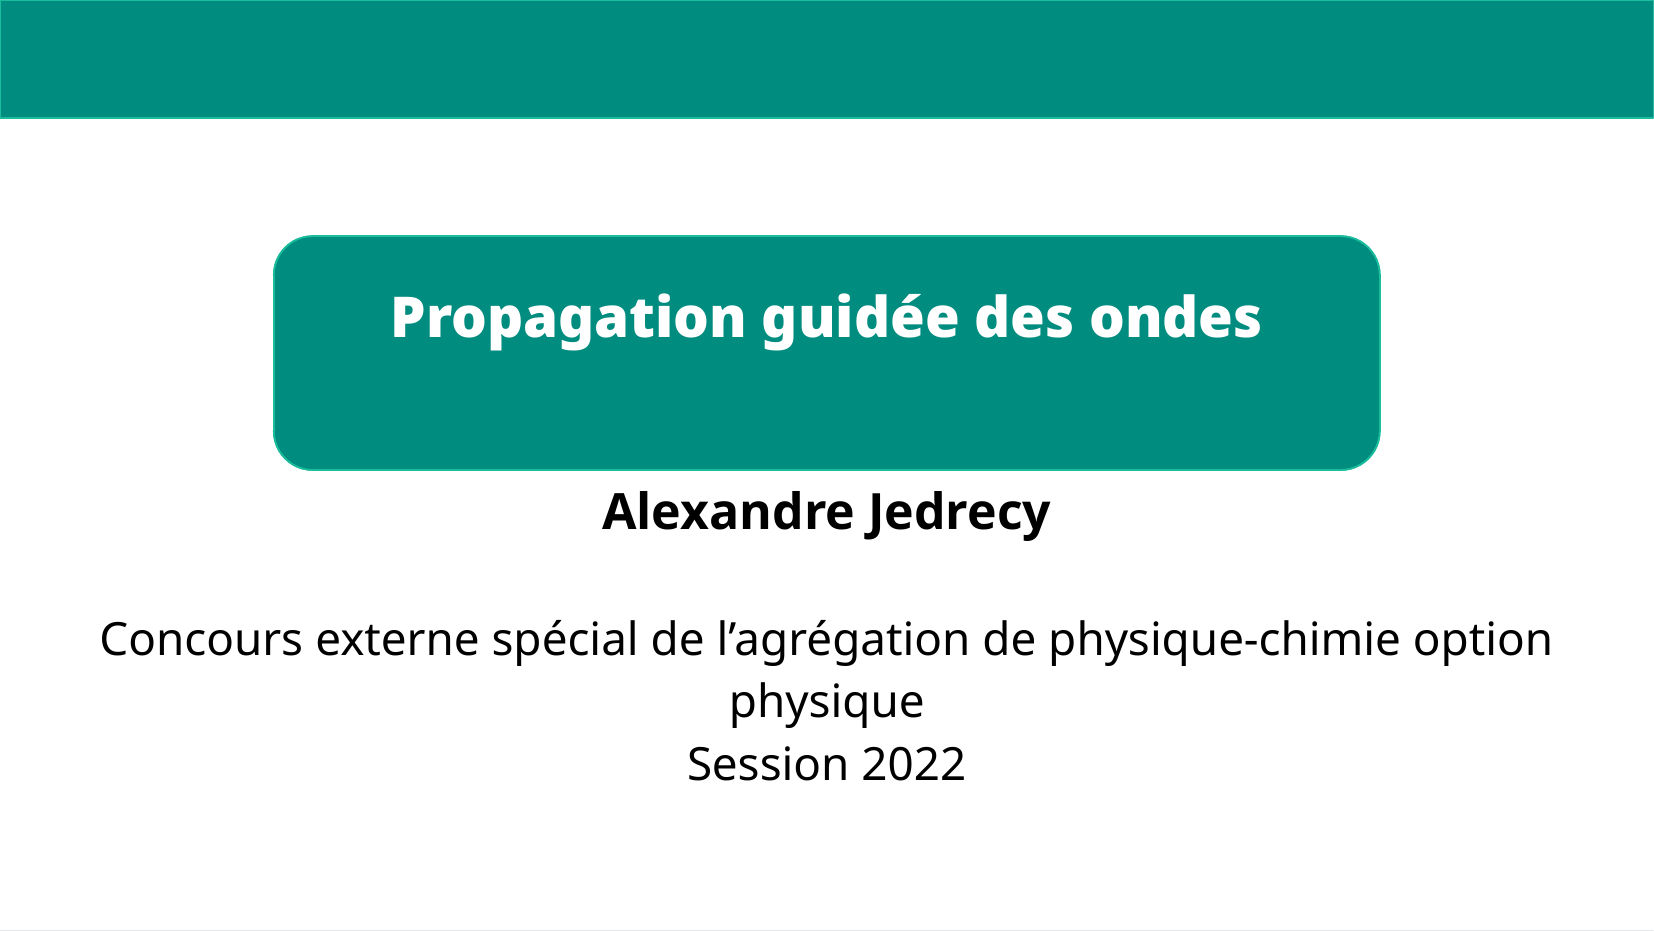

# Propagation guidée des ondes
Alexandre Jedrecy
Concours externe spécial de l’agrégation de physique-chimie option physique
Session 2022